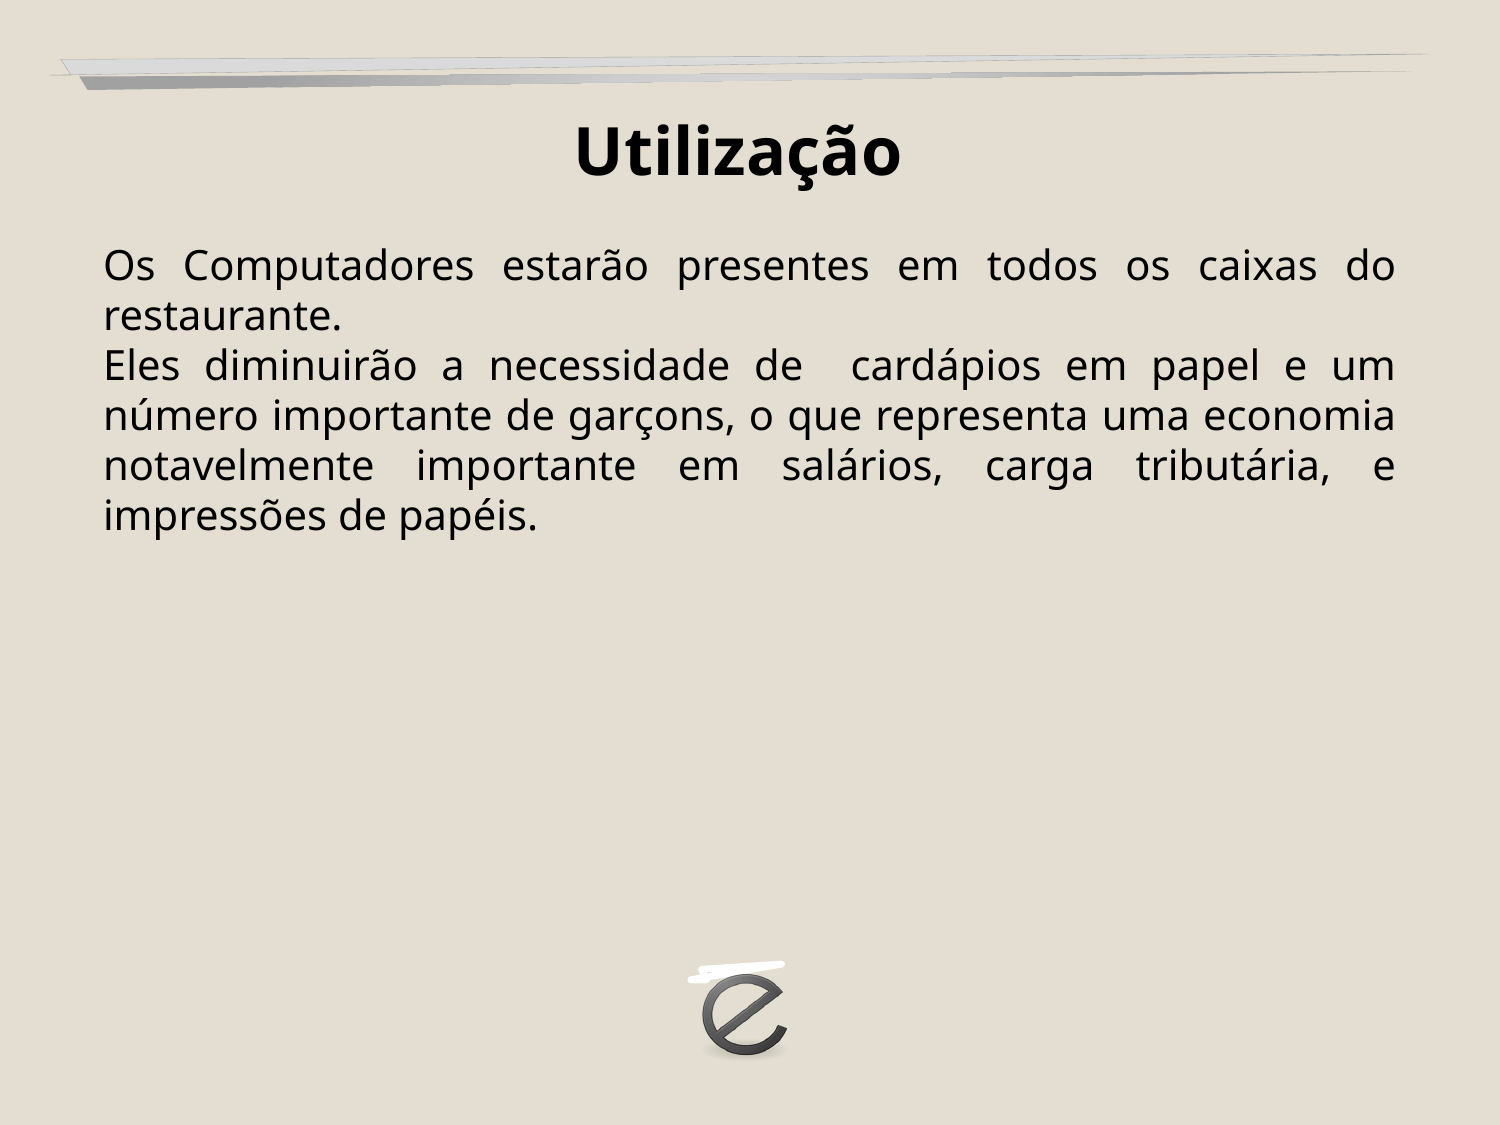

Utilização
Os Computadores estarão presentes em todos os caixas do restaurante.
Eles diminuirão a necessidade de cardápios em papel e um número importante de garçons, o que representa uma economia notavelmente importante em salários, carga tributária, e impressões de papéis.